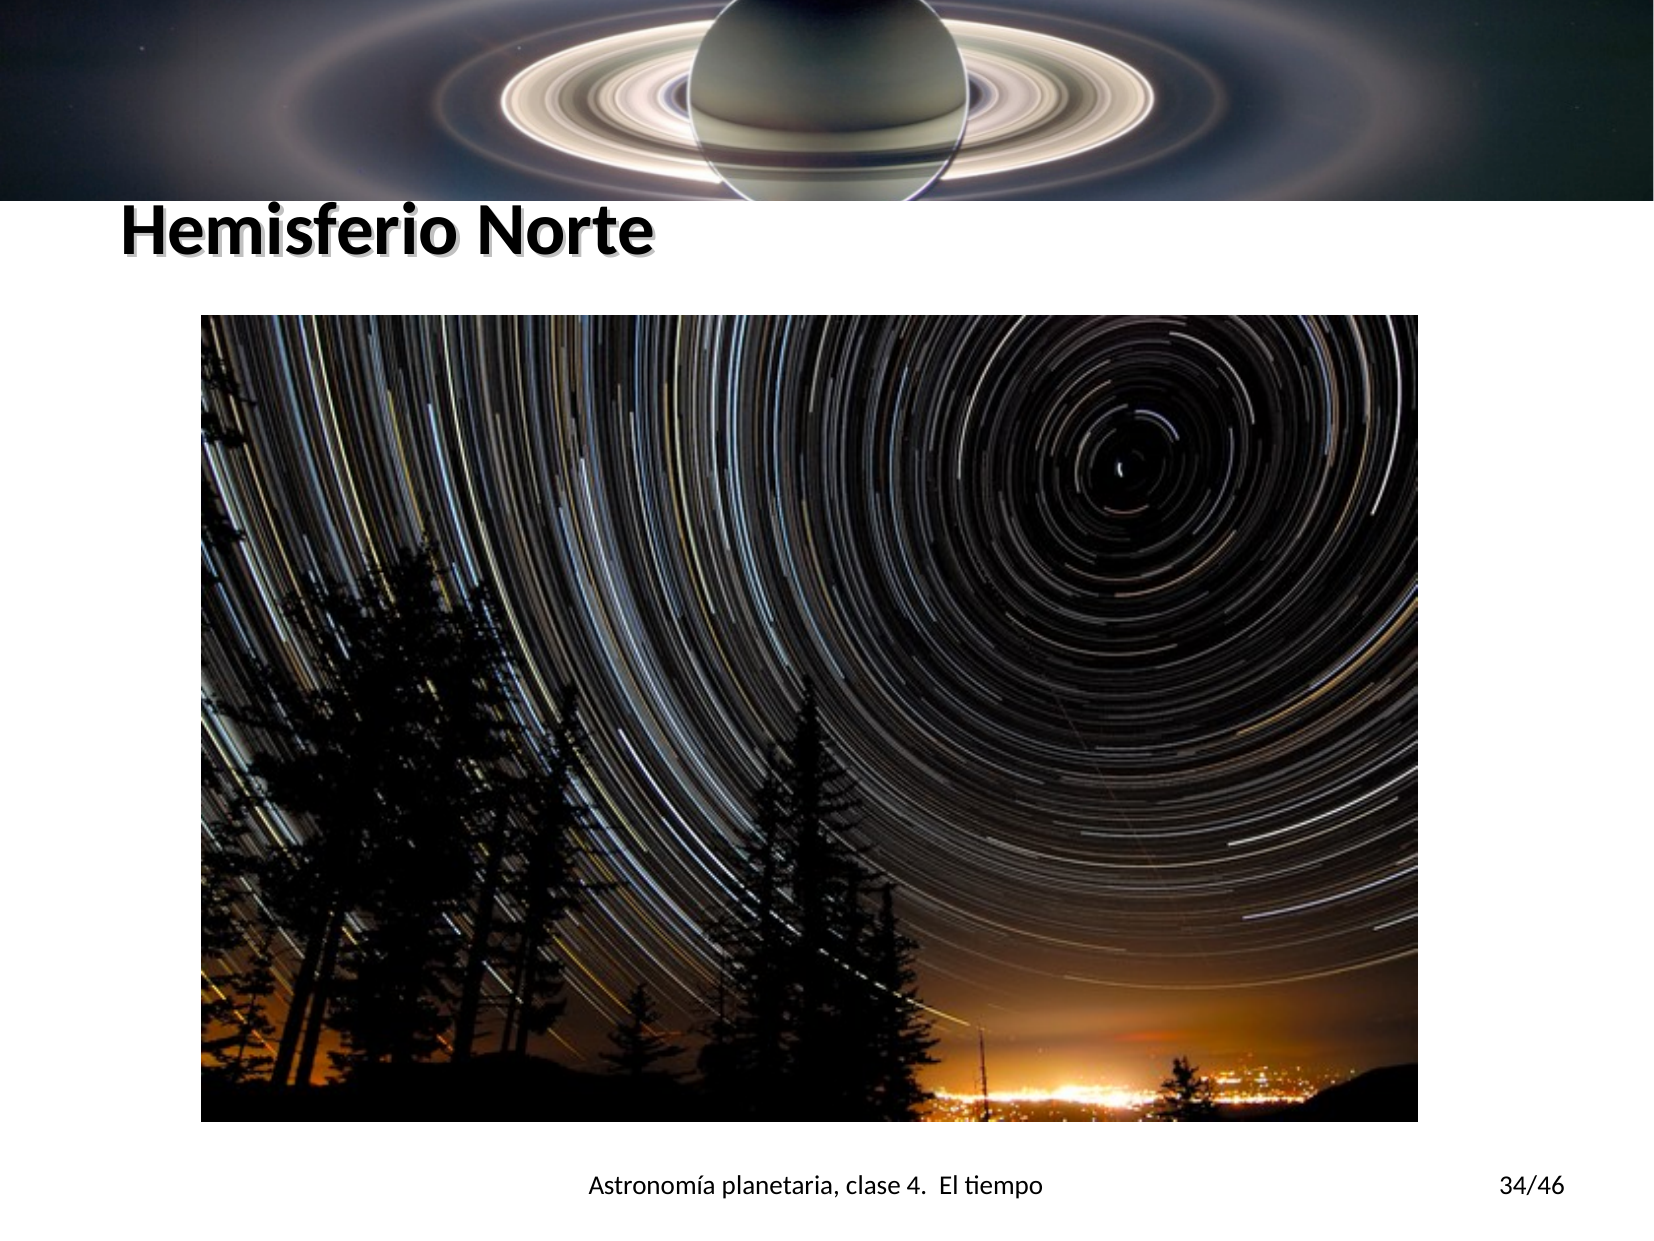

# Hemisferio Norte
Astronomía planetaria, clase 4. El tiempo
34